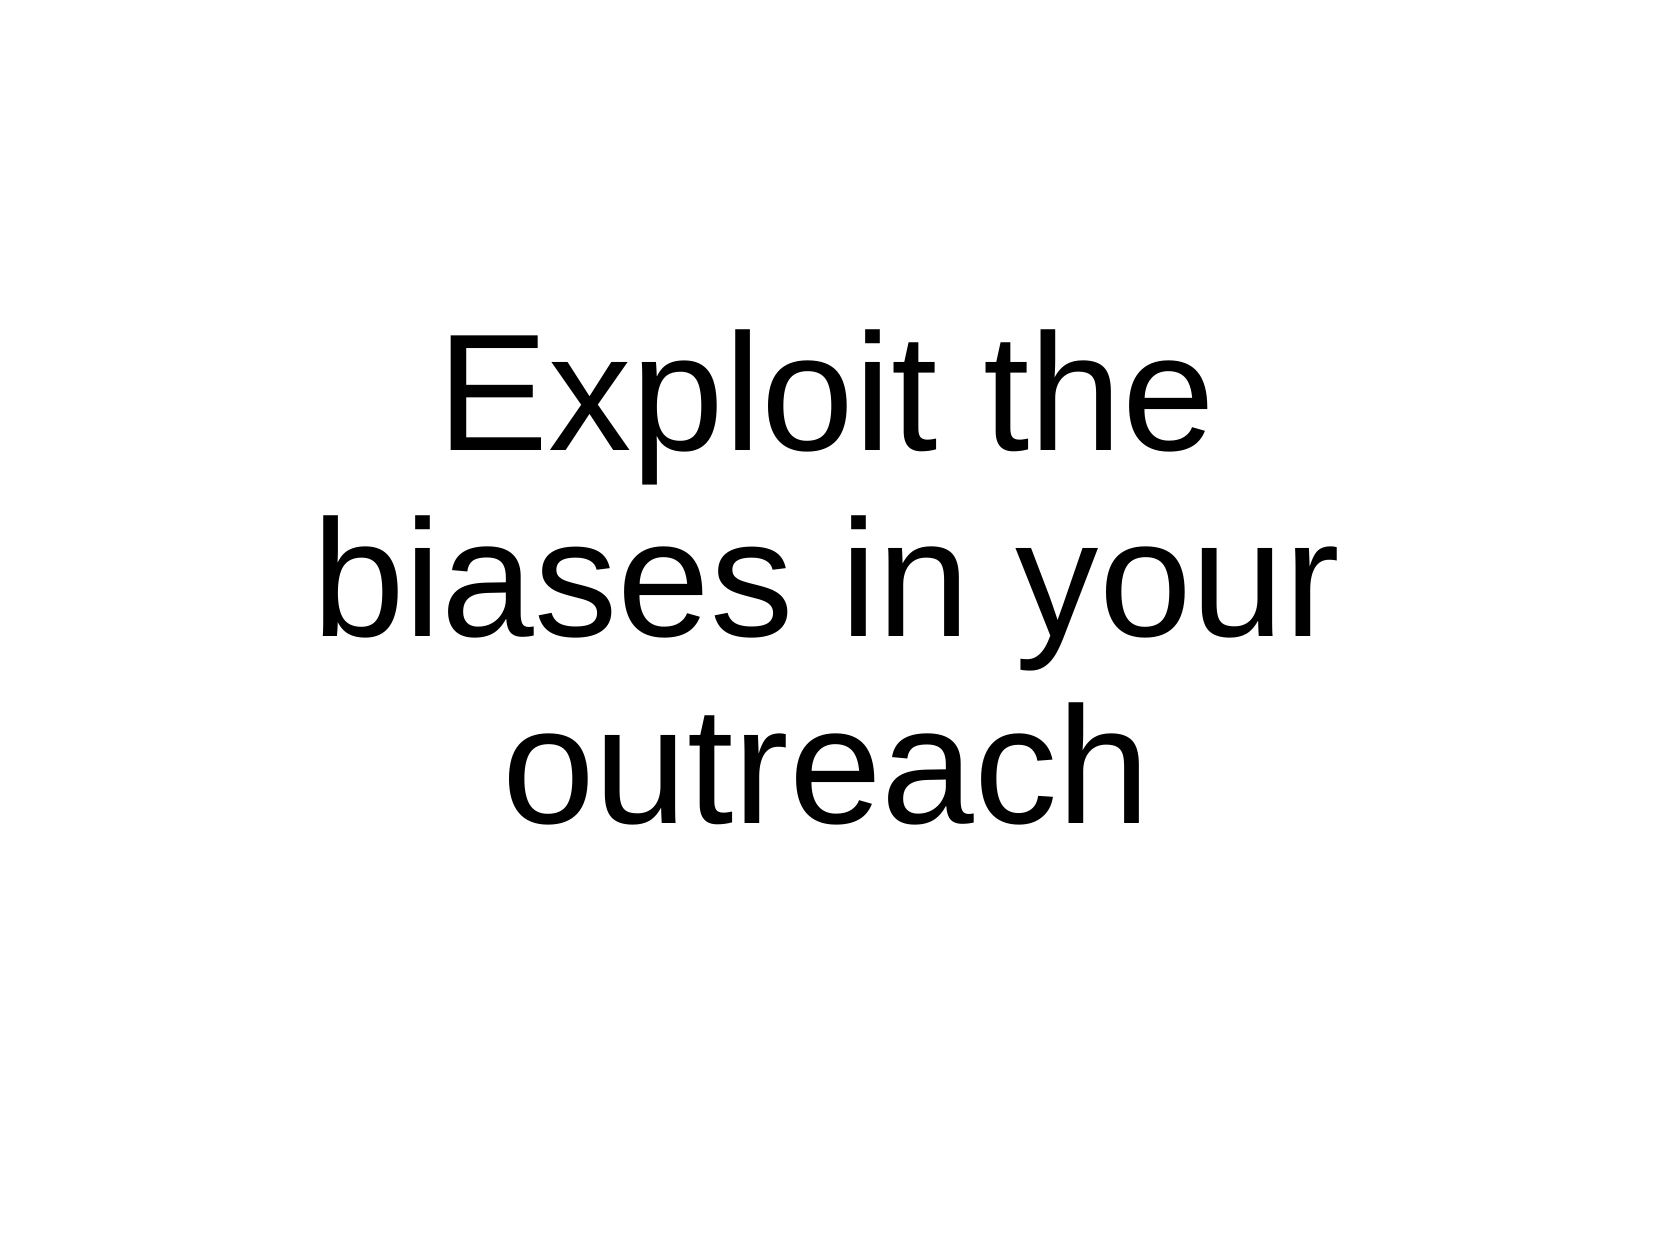

# Exploit the biases in your
outreach